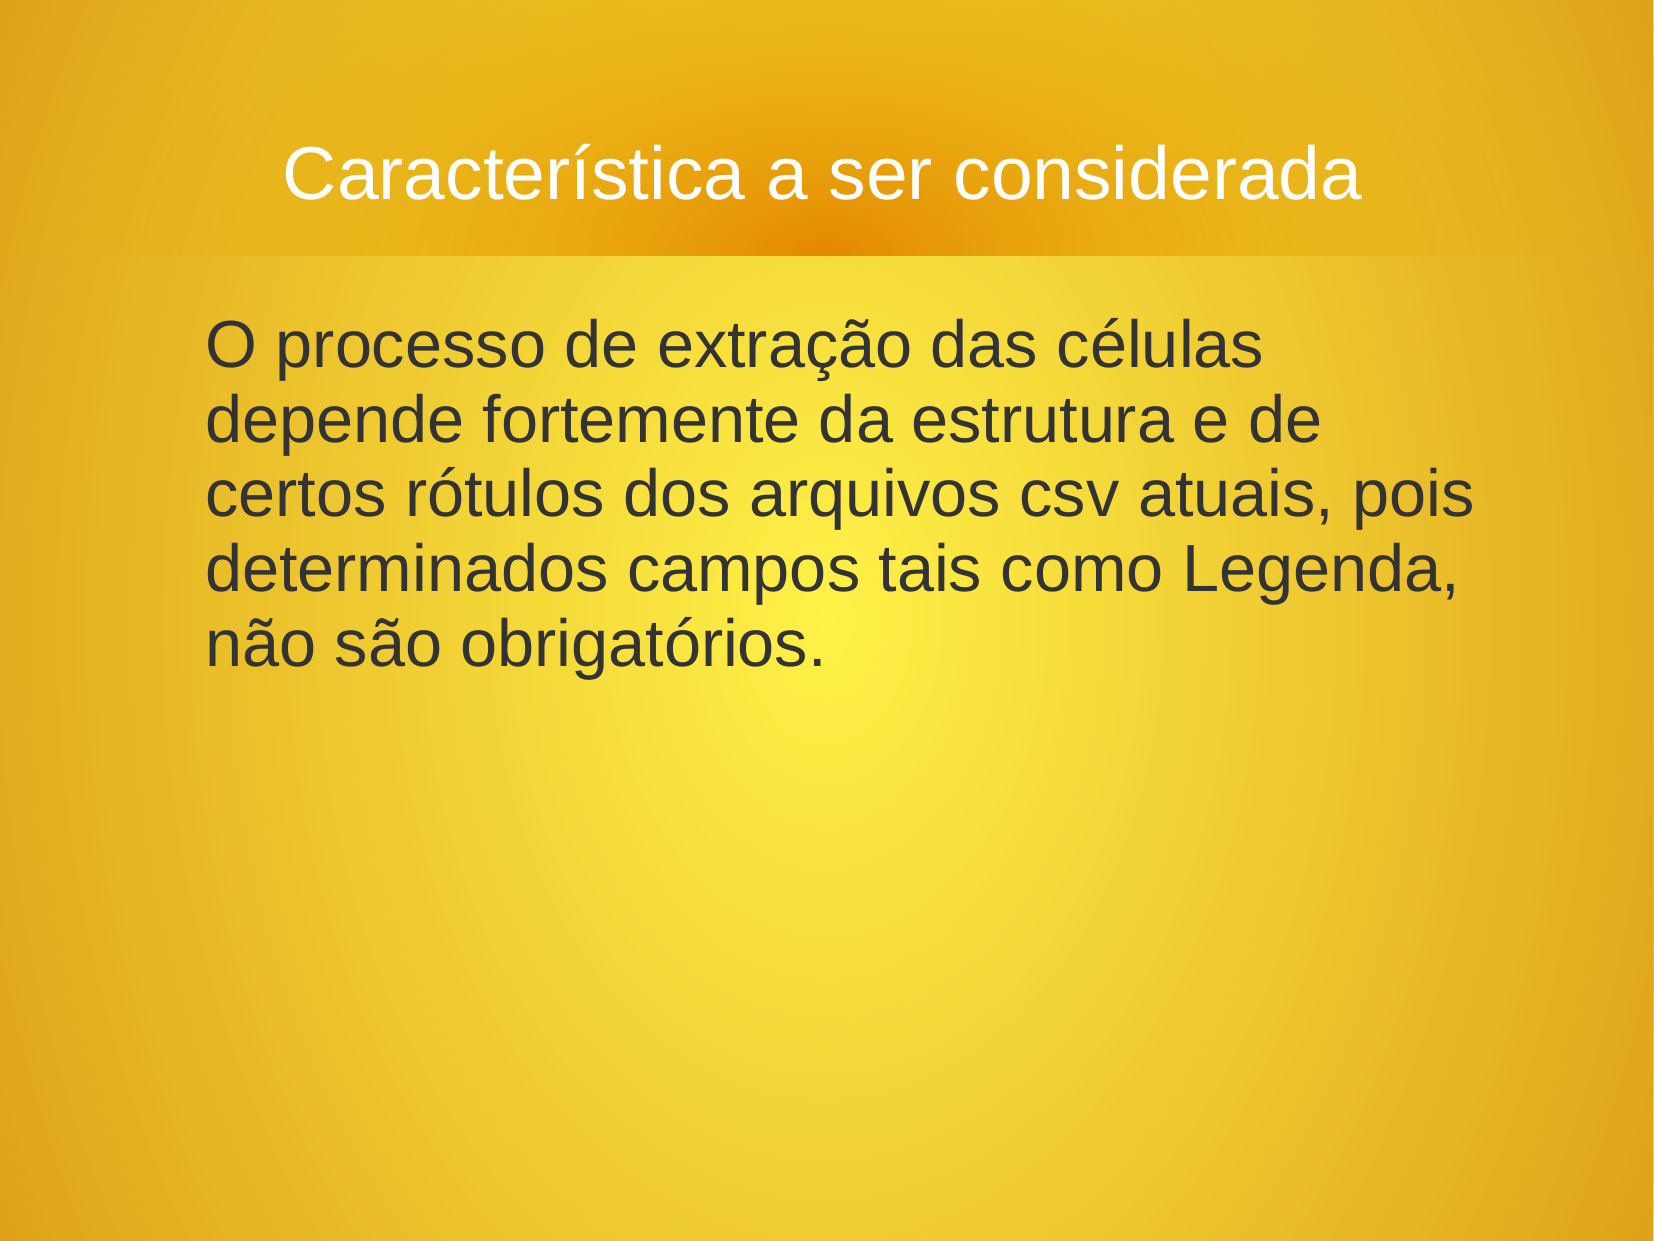

# Característica a ser considerada
O processo de extração das células depende fortemente da estrutura e de certos rótulos dos arquivos csv atuais, pois determinados campos tais como Legenda, não são obrigatórios.